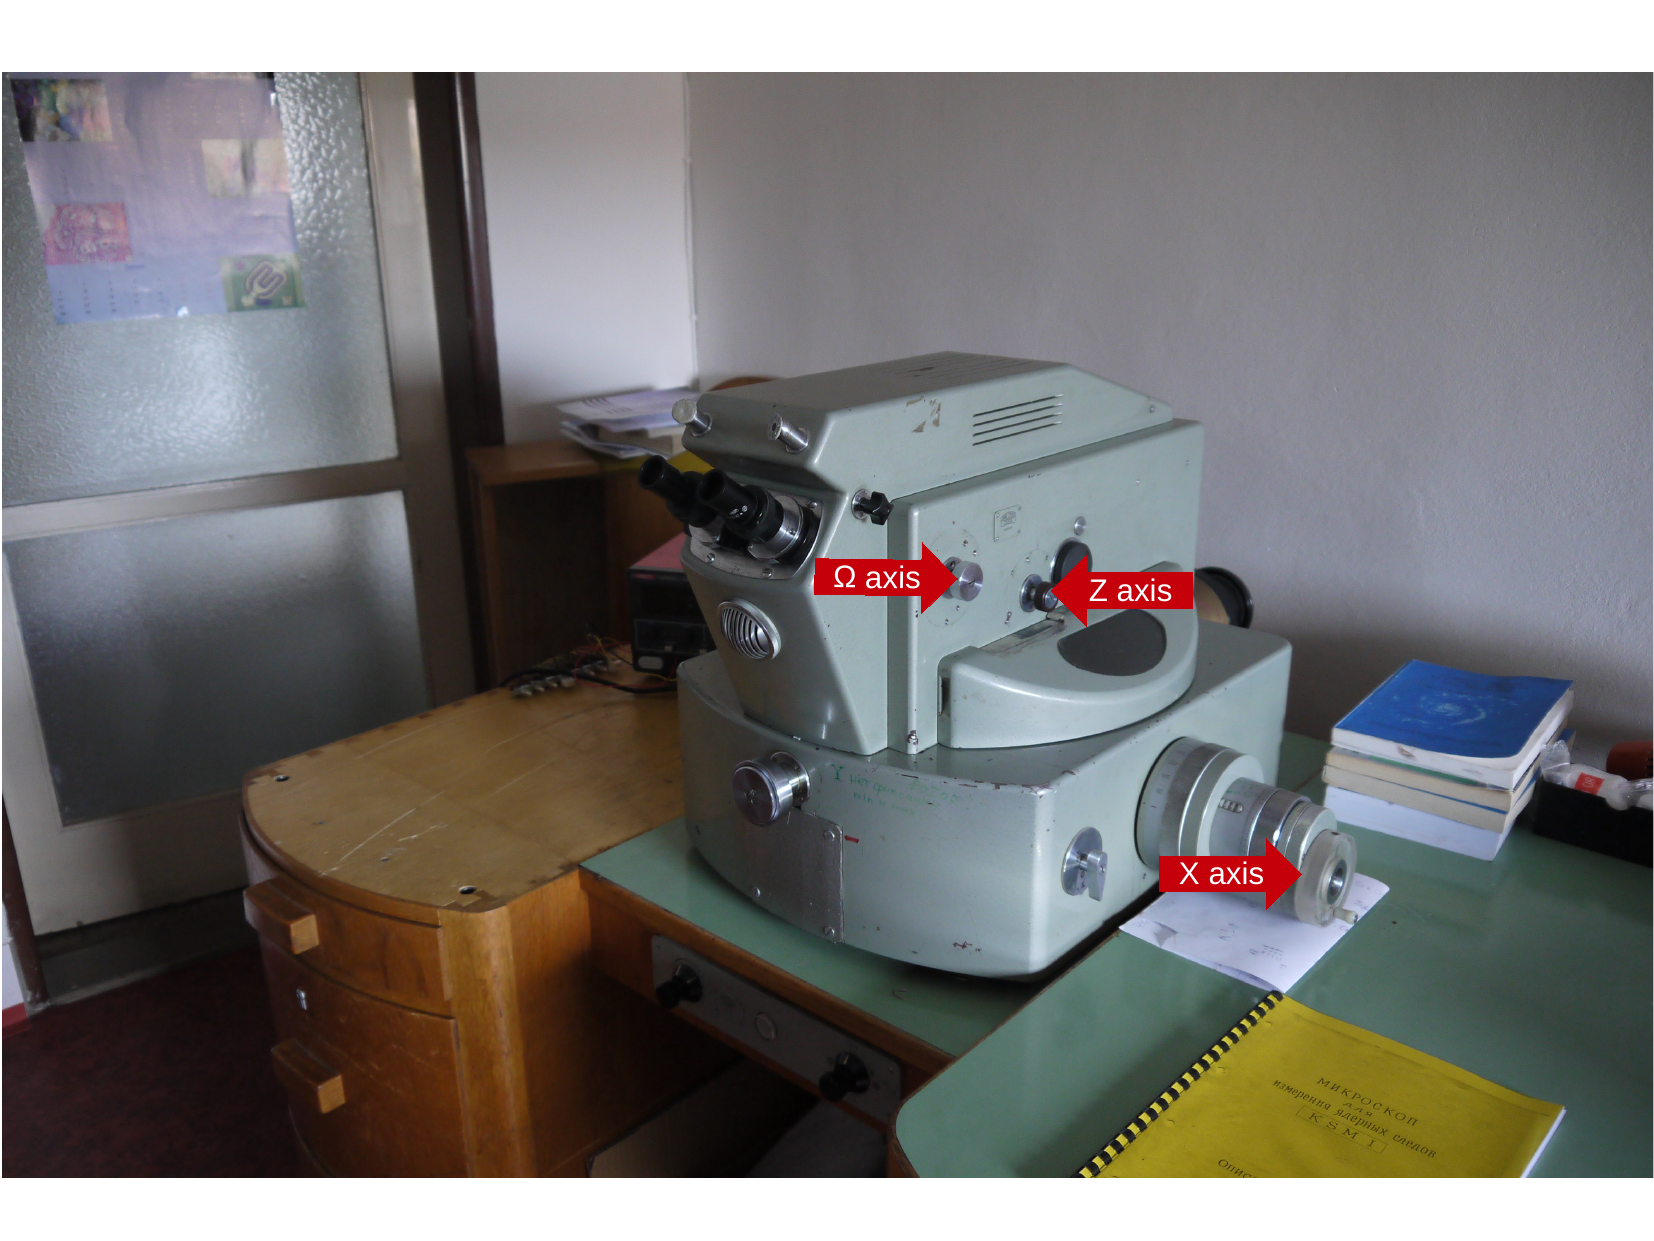

#
Ω axis
Z axis
X axis